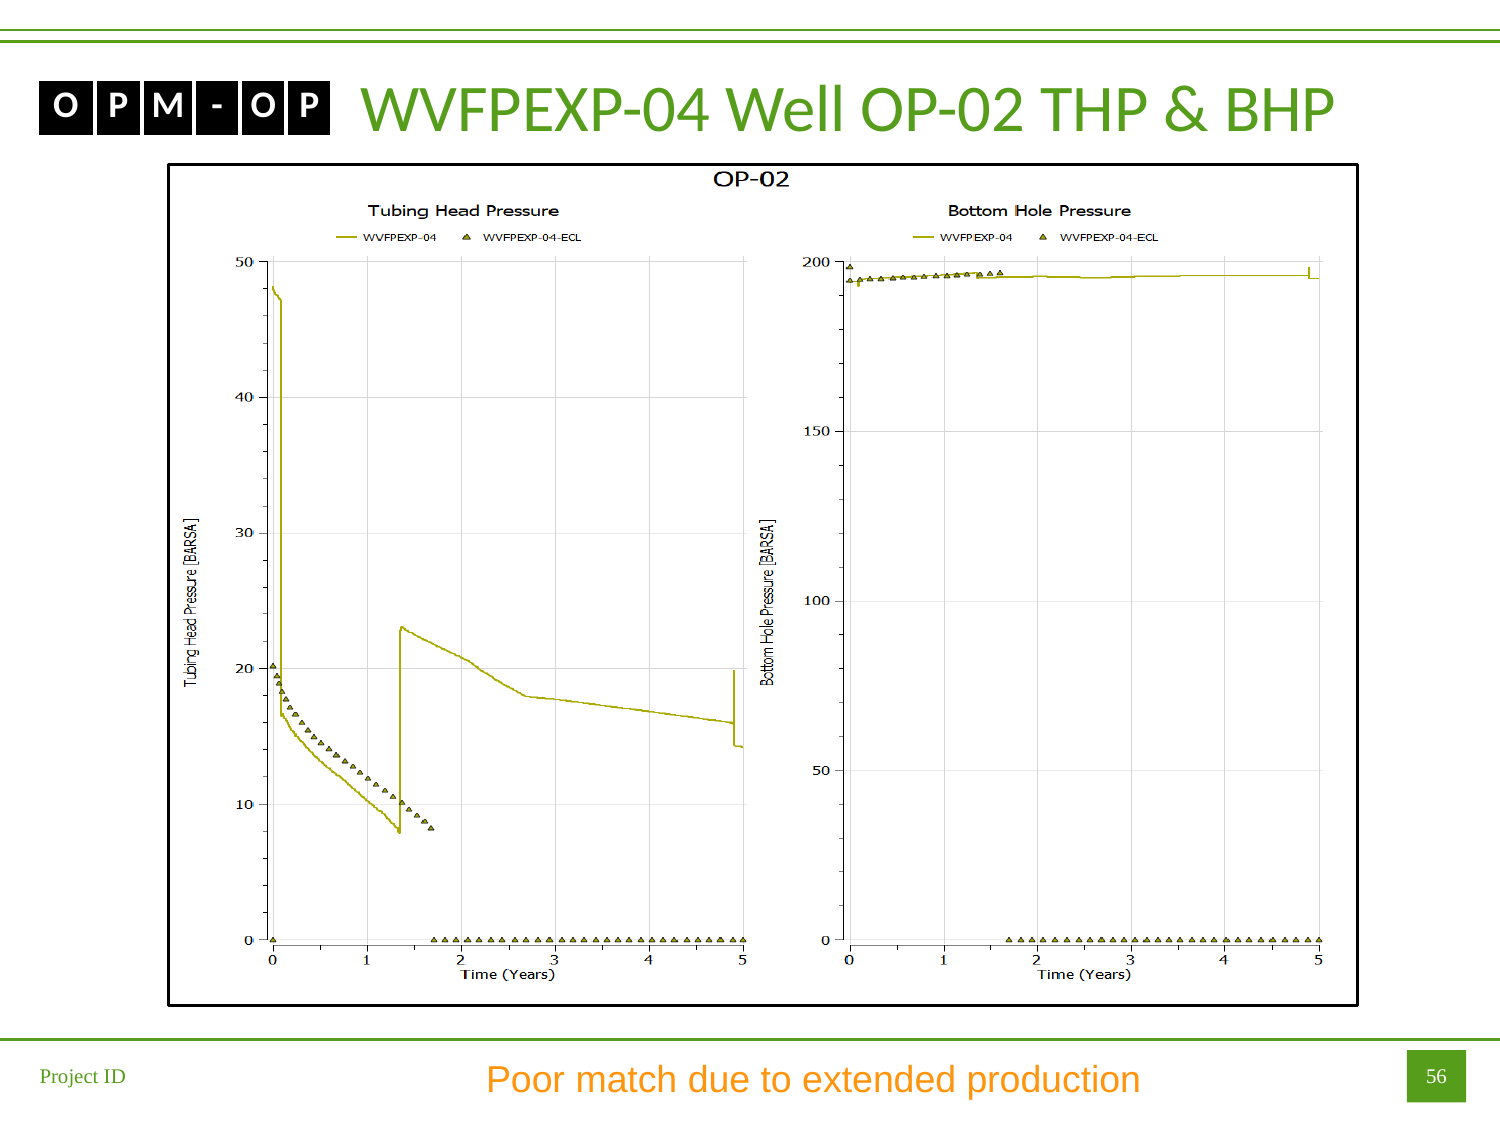

# WVFPEXP-04 Well OP-02 THP & BHP
Project ID
56
Poor match due to extended production